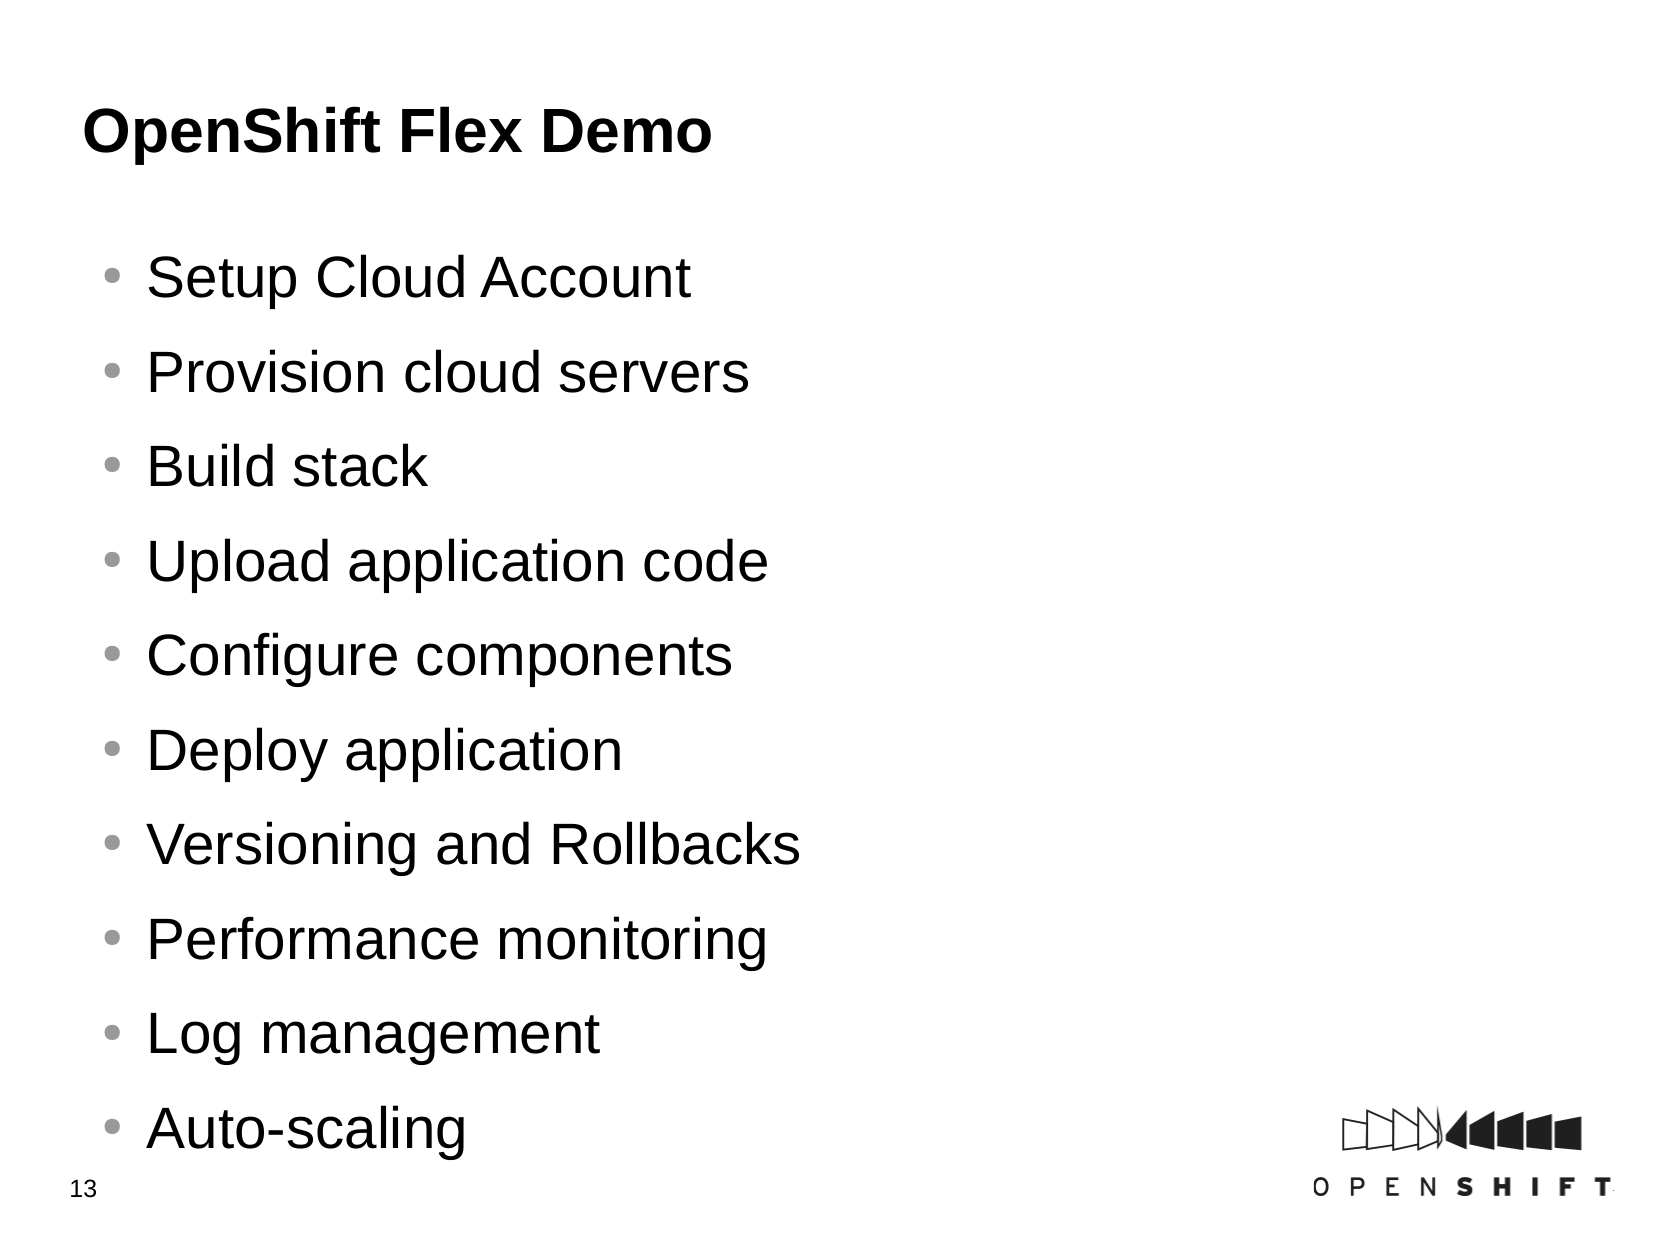

# OpenShift Flex Demo
Setup Cloud Account
Provision cloud servers
Build stack
Upload application code
Configure components
Deploy application
Versioning and Rollbacks
Performance monitoring
Log management
Auto-scaling